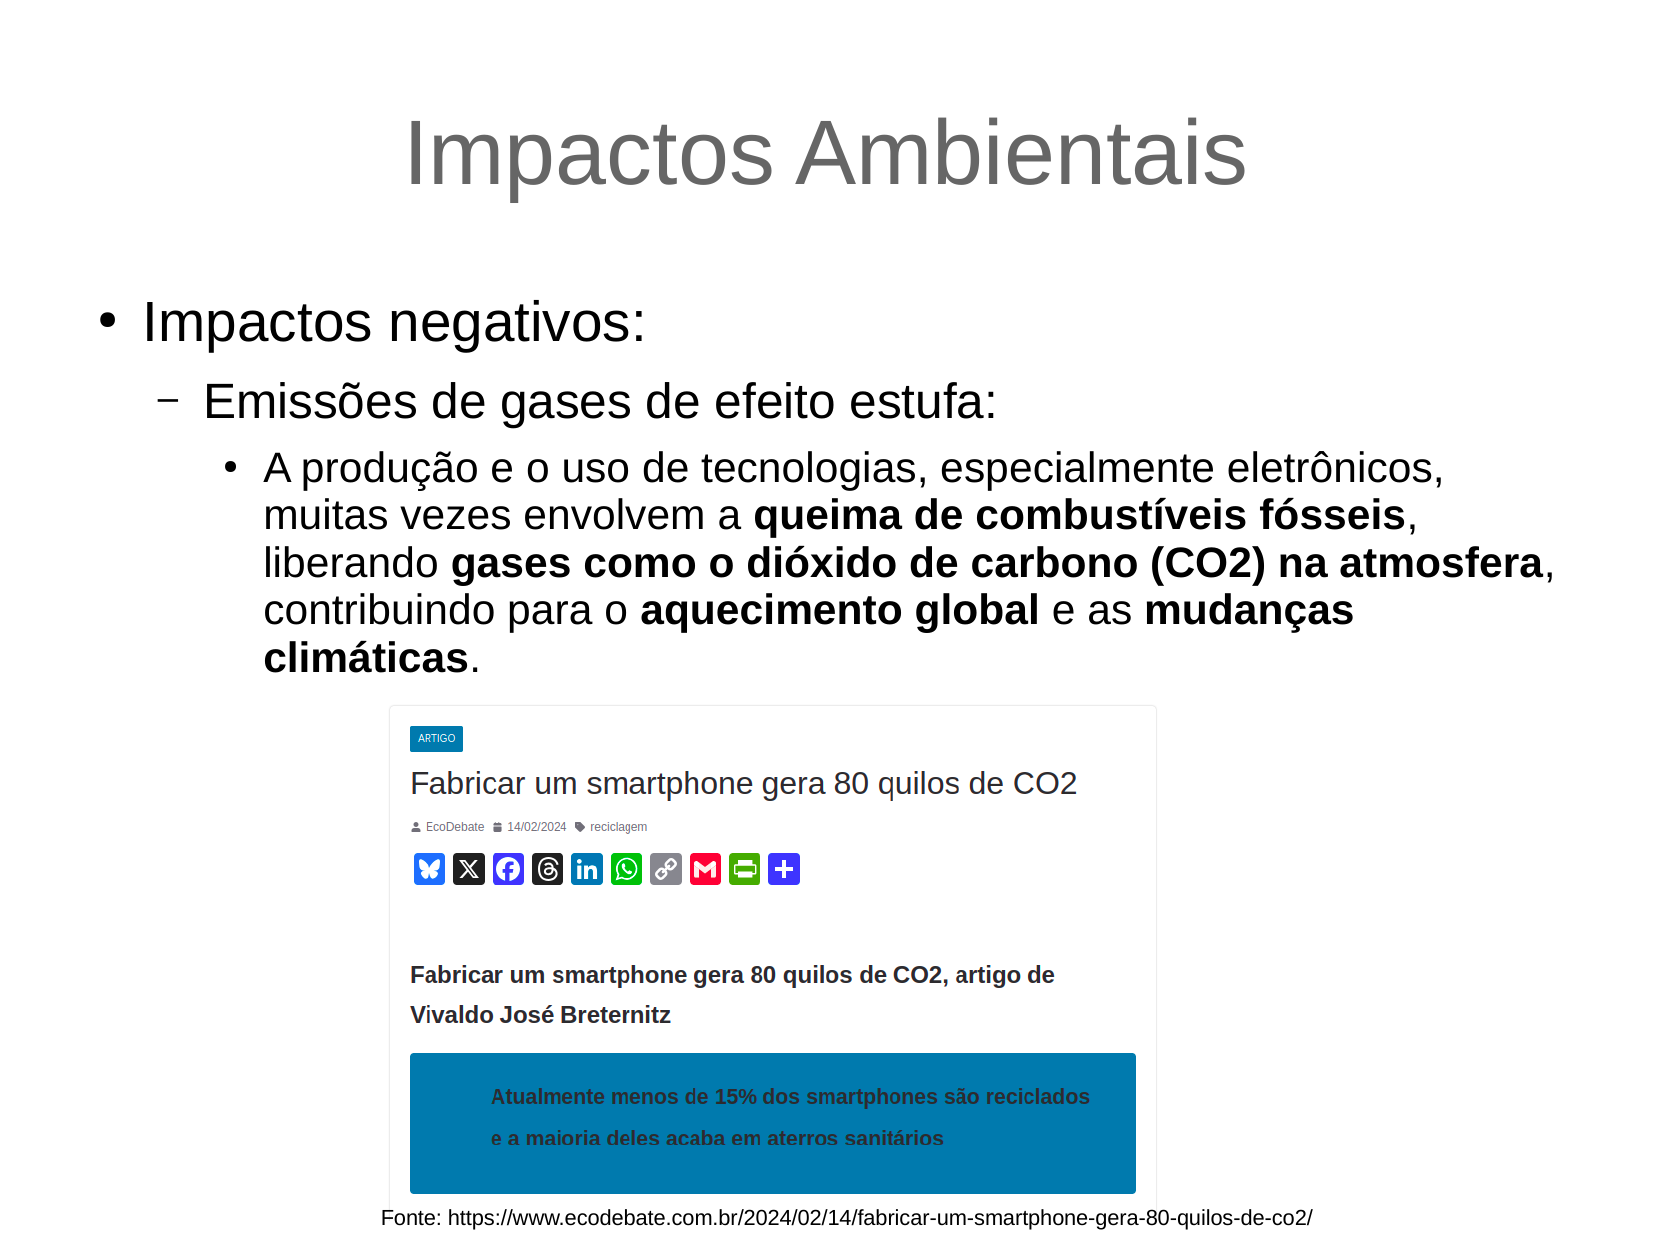

# Impactos Ambientais
Impactos negativos:
Emissões de gases de efeito estufa:
A produção e o uso de tecnologias, especialmente eletrônicos, muitas vezes envolvem a queima de combustíveis fósseis, liberando gases como o dióxido de carbono (CO2) na atmosfera, contribuindo para o aquecimento global e as mudanças climáticas.
Fonte: https://www.ecodebate.com.br/2024/02/14/fabricar-um-smartphone-gera-80-quilos-de-co2/